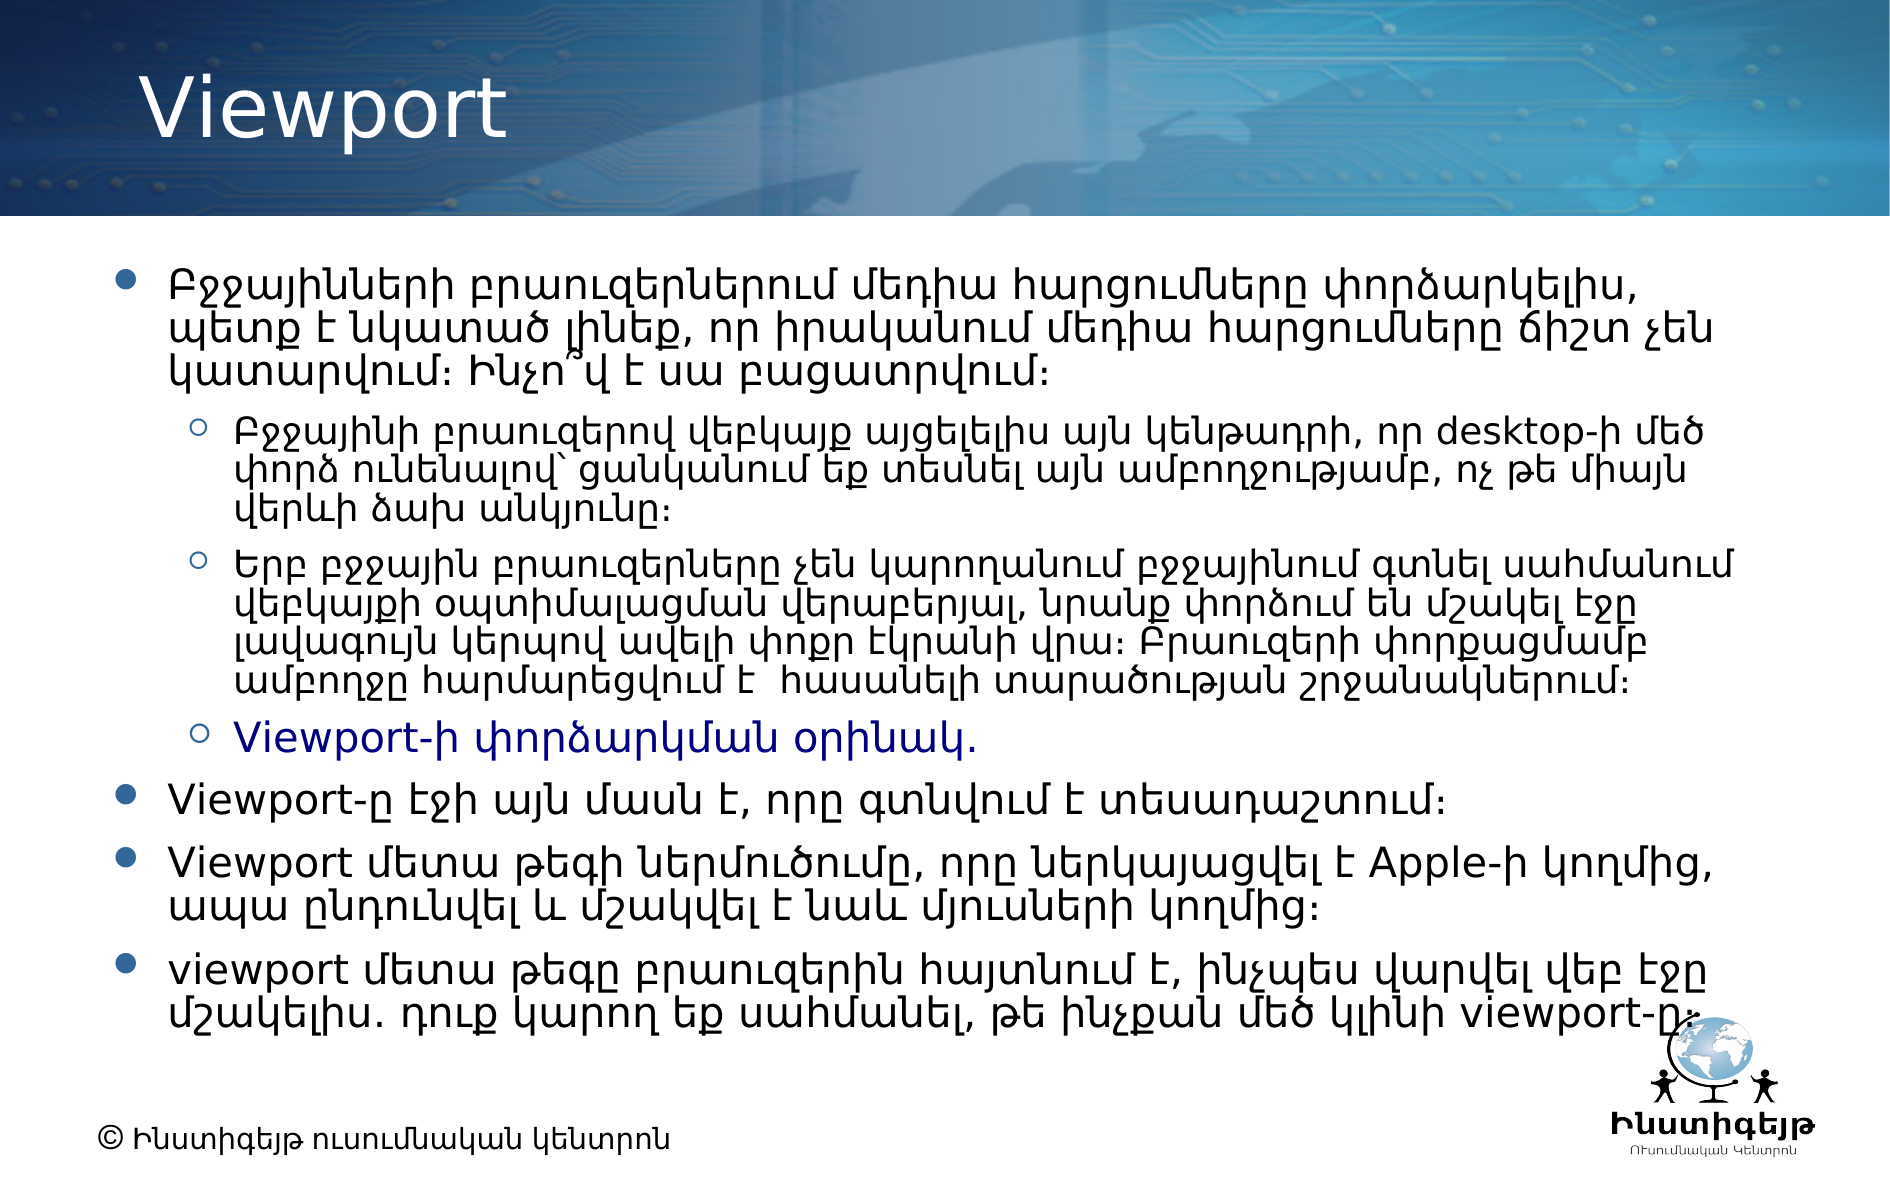

Viewport
# Բջջայինների բրաուզերներում մեդիա հարցումները փորձարկելիս, պետք է նկատած լինեք, որ իրականում մեդիա հարցումները ճիշտ չեն կատարվում։ Ինչո՞վ է սա բացատրվում։
Բջջայինի բրաուզերով վեբկայք այցելելիս այն կենթադրի, որ desktop-ի մեծ փորձ ունենալով՝ ցանկանում եք տեսնել այն ամբողջությամբ, ոչ թե միայն վերևի ձախ անկյունը։
Երբ բջջային բրաուզերները չեն կարողանում բջջայինում գտնել սահմանում վեբկայքի օպտիմալացման վերաբերյալ, նրանք փորձում են մշակել էջը լավագույն կերպով ավելի փոքր էկրանի վրա։ Բրաուզերի փորքացմամբ ամբողջը հարմարեցվում է հասանելի տարածության շրջանակներում։
Viewport-ի փորձարկման օրինակ․
Viewport-ը էջի այն մասն է, որը գտնվում է տեսադաշտում։
Viewport մետա թեգի ներմուծումը, որը ներկայացվել է Apple-ի կողմից, ապա ընդունվել և մշակվել է նաև մյուսների կողմից։
viewport մետա թեգը բրաուզերին հայտնում է, ինչպես վարվել վեբ էջը մշակելիս․ դուք կարող եք սահմանել, թե ինչքան մեծ կլինի viewport-ը։